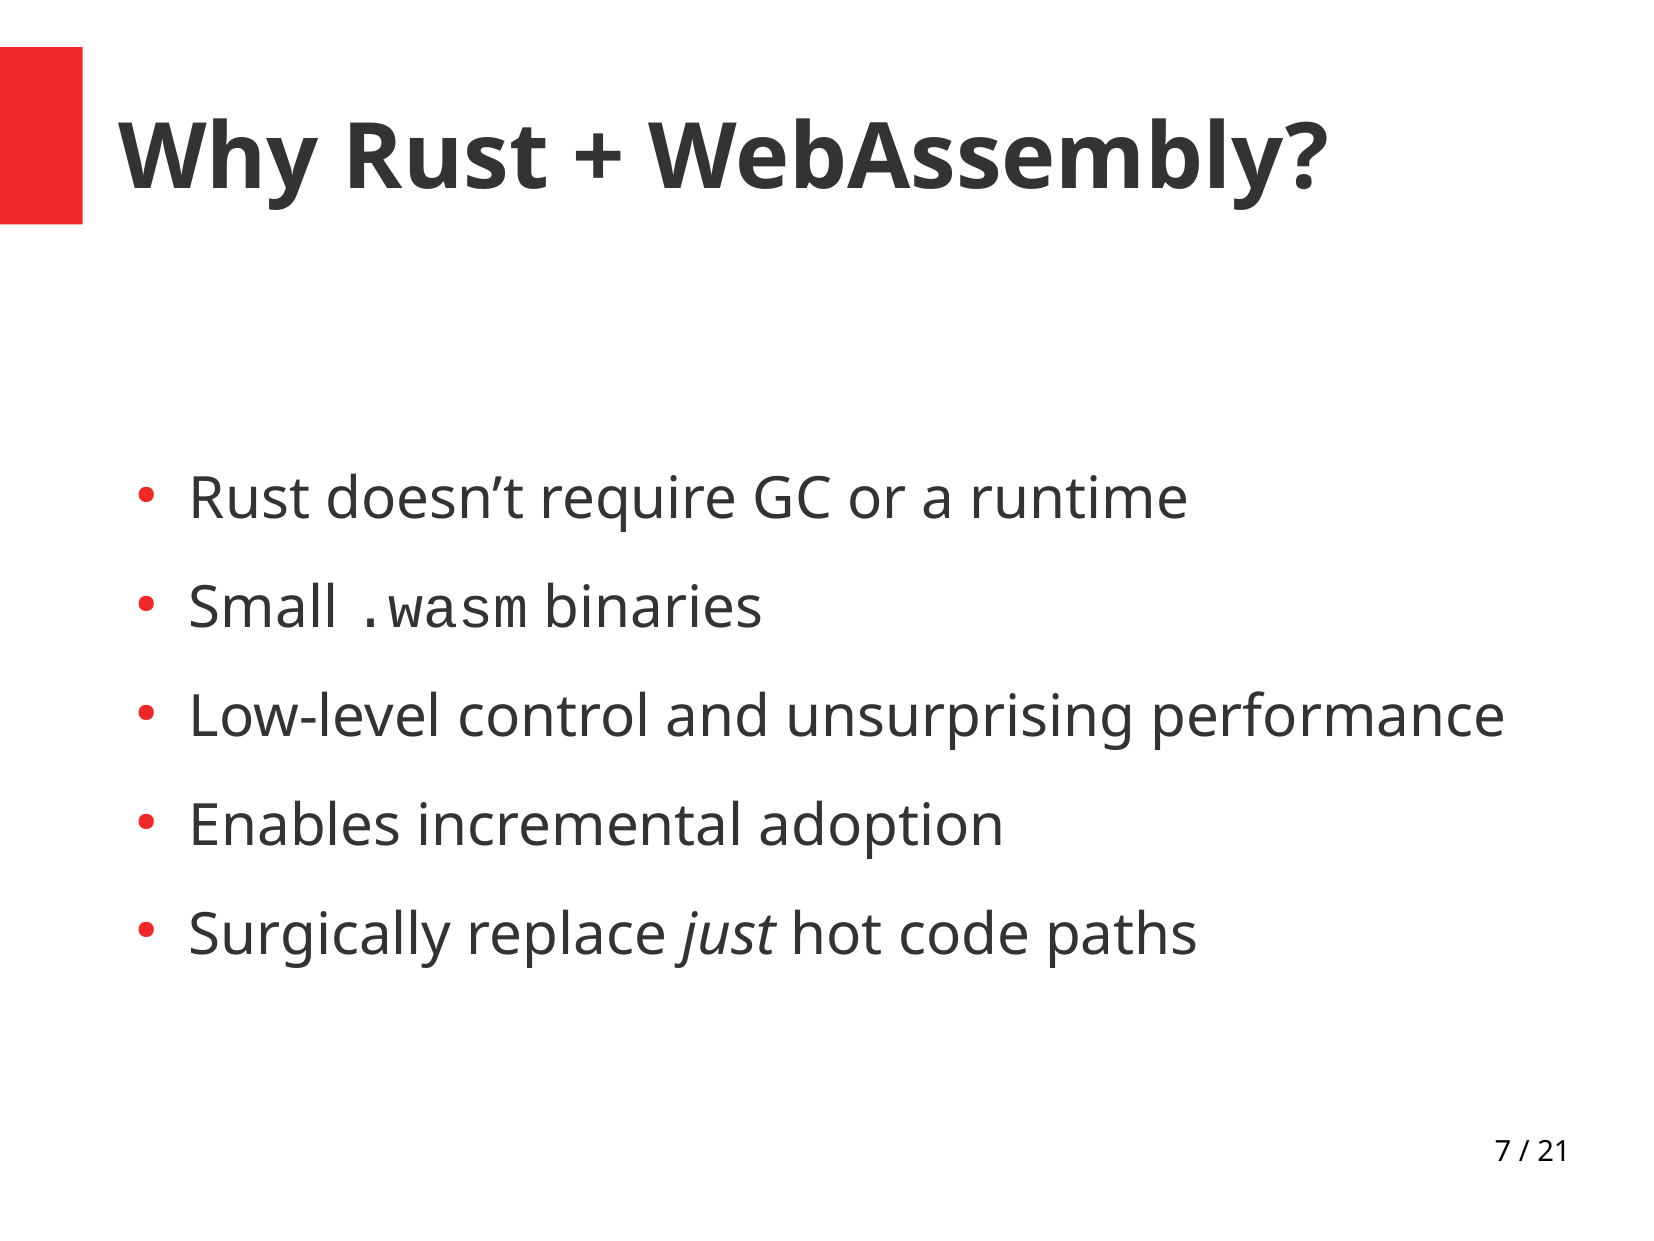

# Why Rust + WebAssembly?
Rust doesn’t require GC or a runtime
Small .wasm binaries
Low-level control and unsurprising performance
Enables incremental adoption
Surgically replace just hot code paths
7